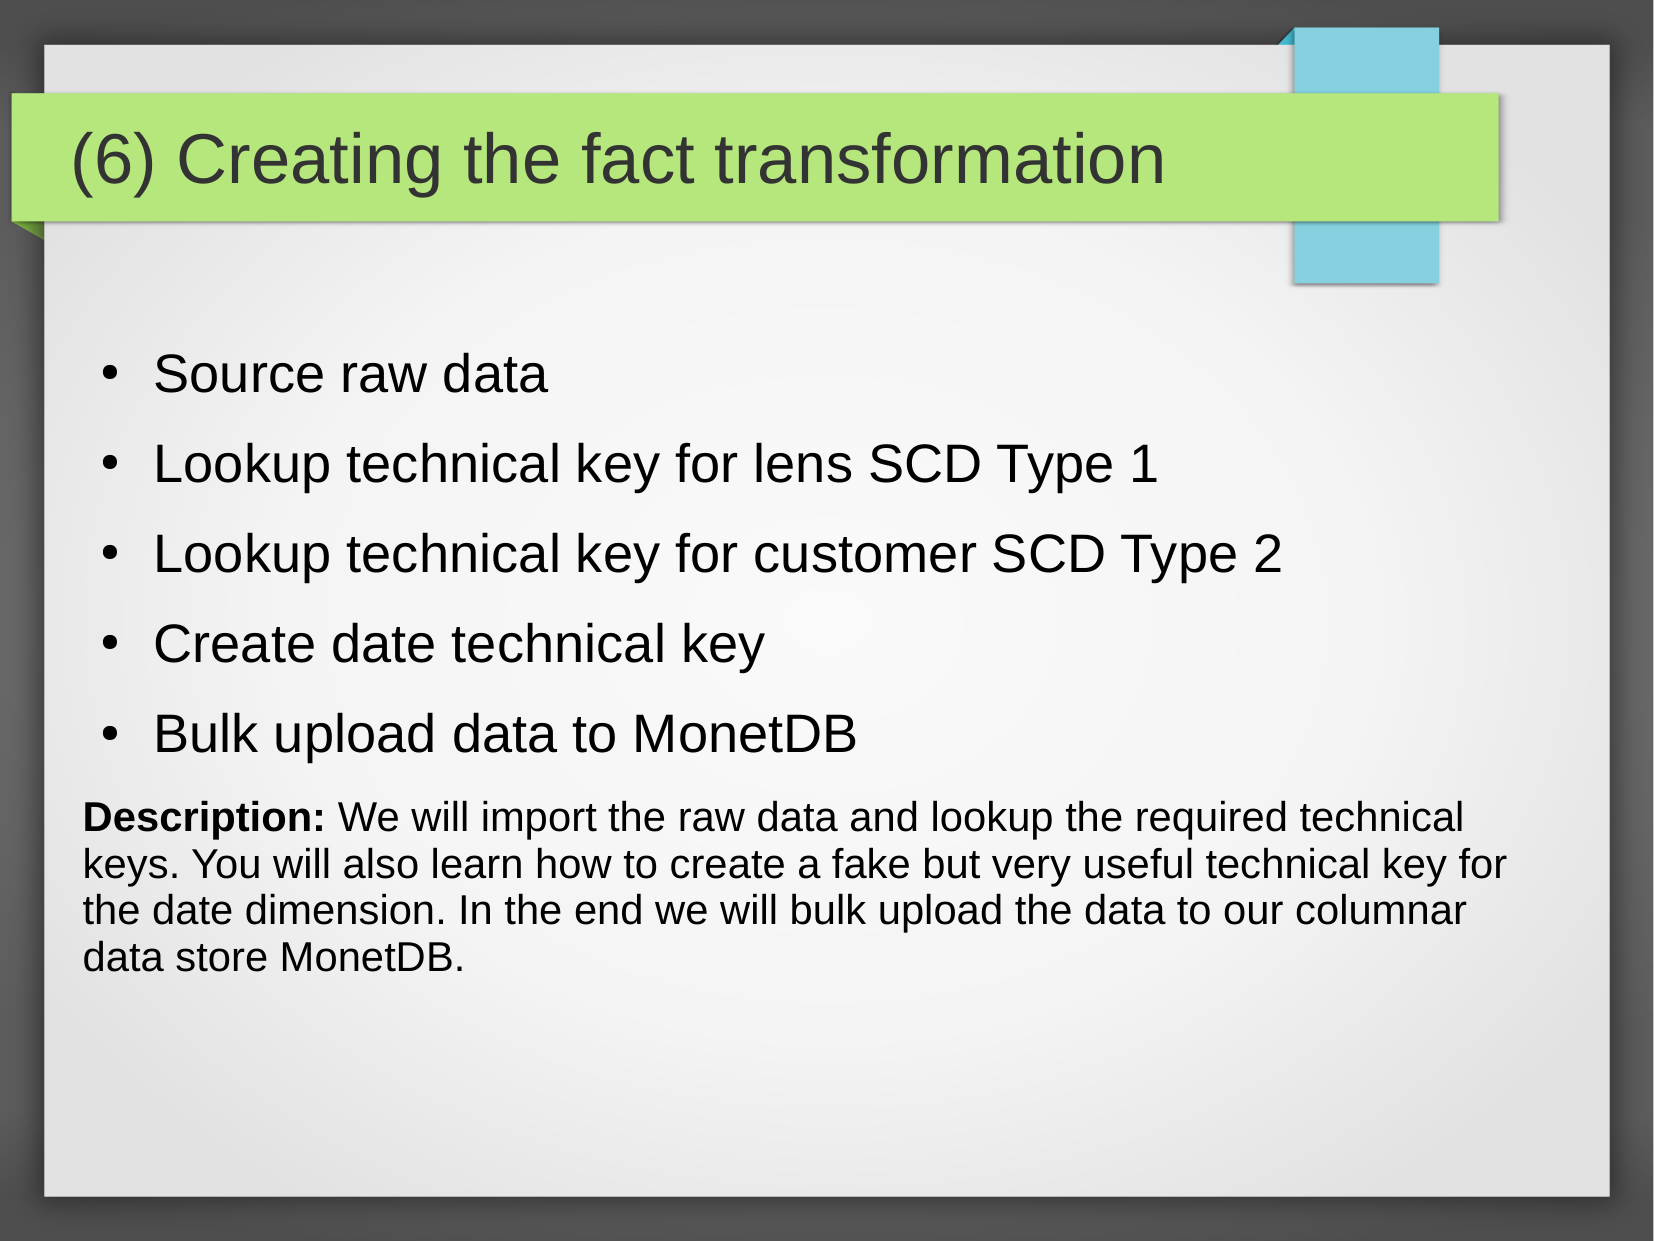

# (6) Creating the fact transformation
Source raw data
Lookup technical key for lens SCD Type 1
Lookup technical key for customer SCD Type 2
Create date technical key
Bulk upload data to MonetDB
Description: We will import the raw data and lookup the required technical keys. You will also learn how to create a fake but very useful technical key for the date dimension. In the end we will bulk upload the data to our columnar data store MonetDB.